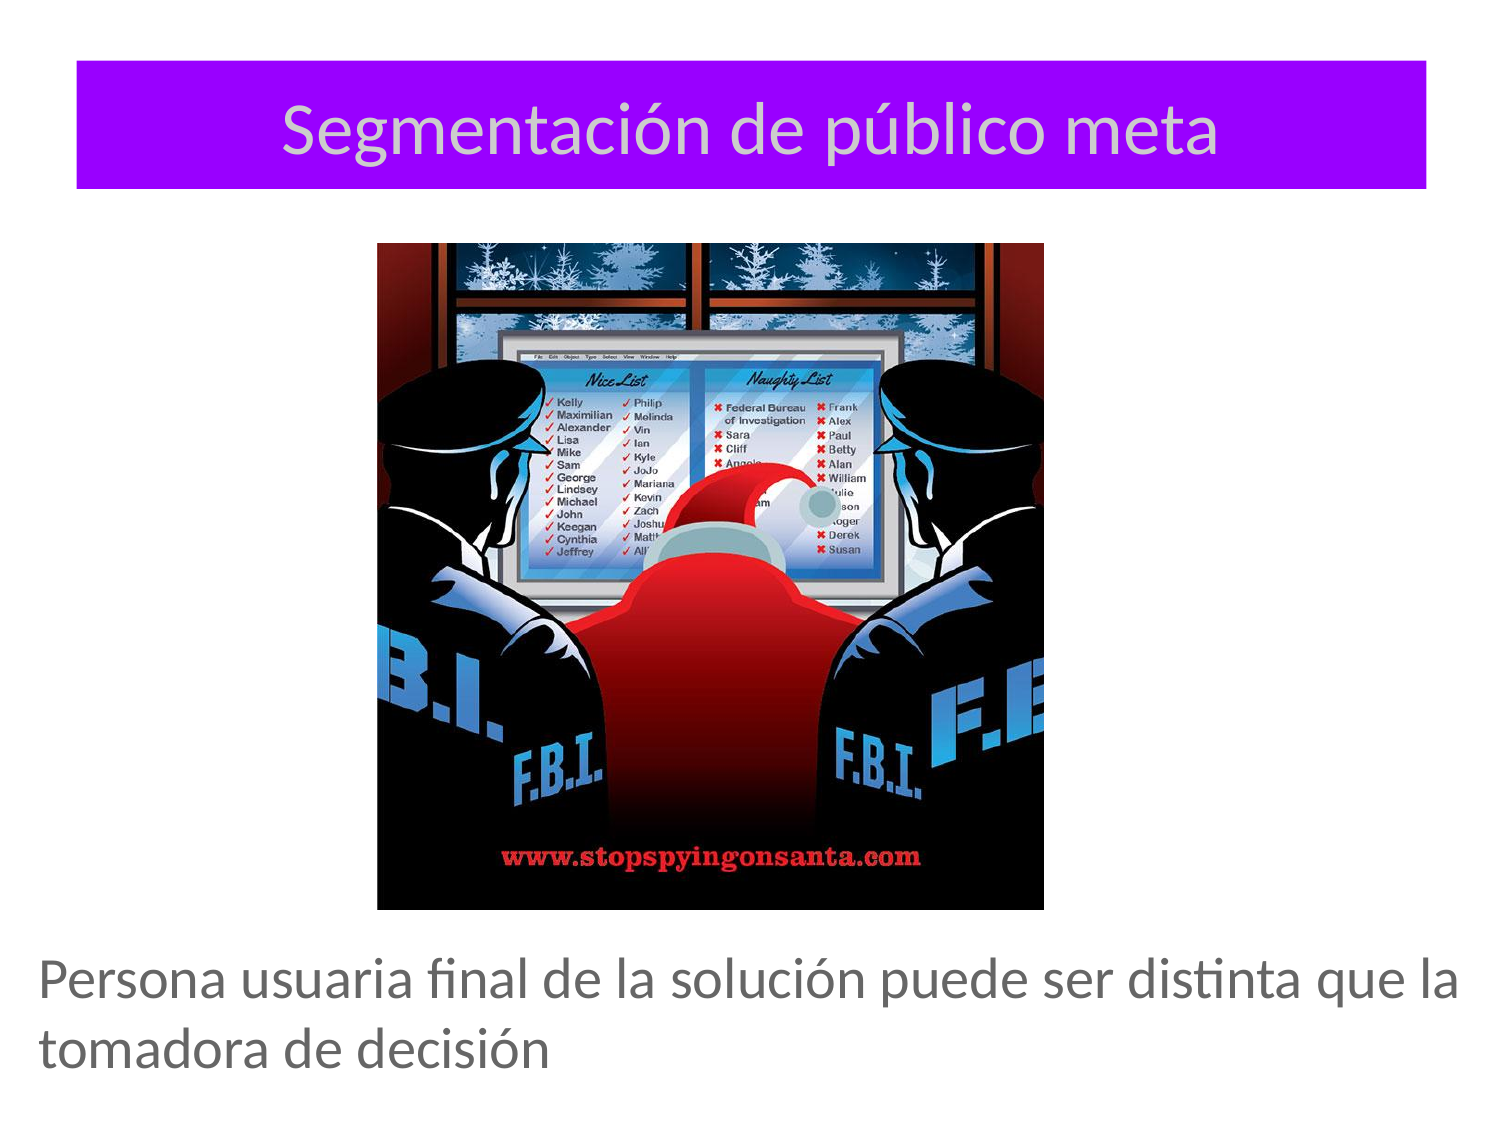

Segmentación de público meta
Persona usuaria final de la solución puede ser distinta que la tomadora de decisión